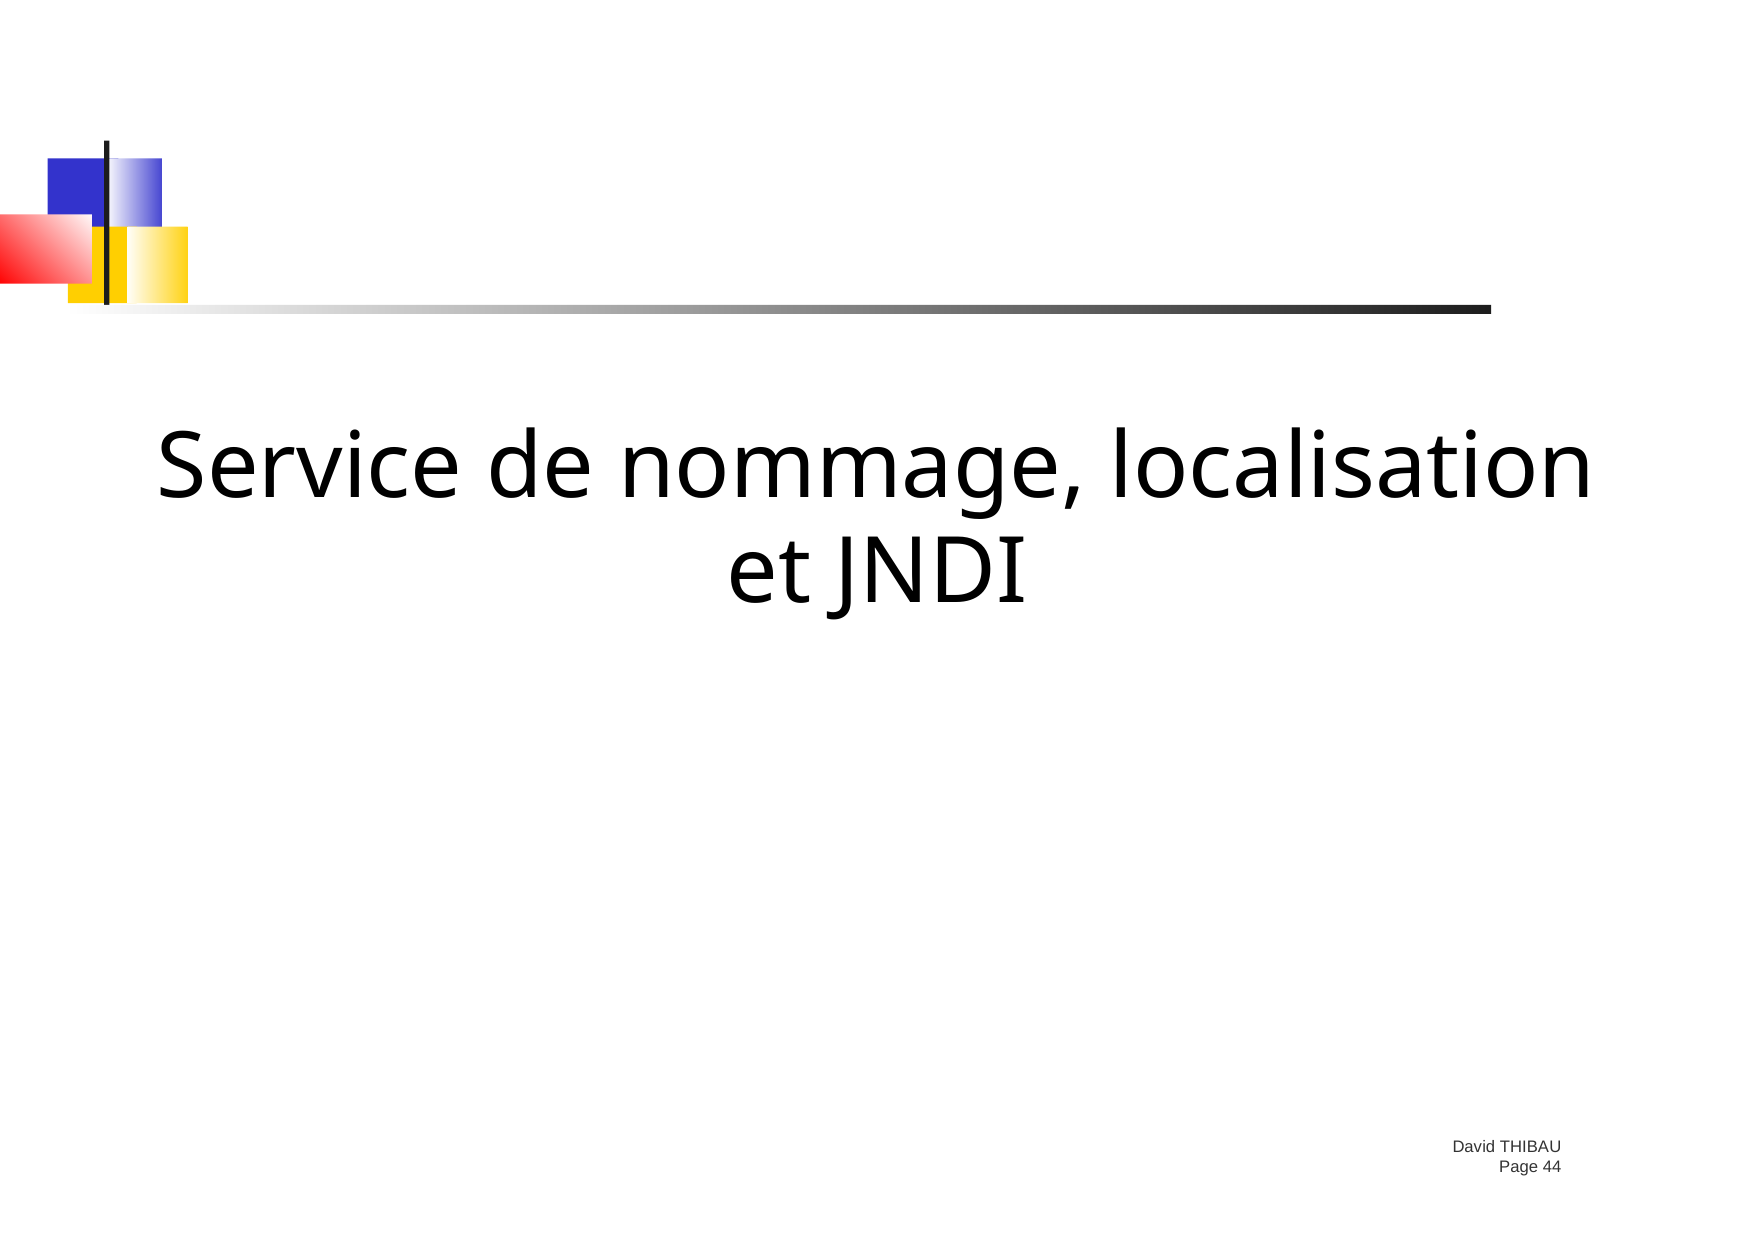

# Service de nommage, localisation et JNDI